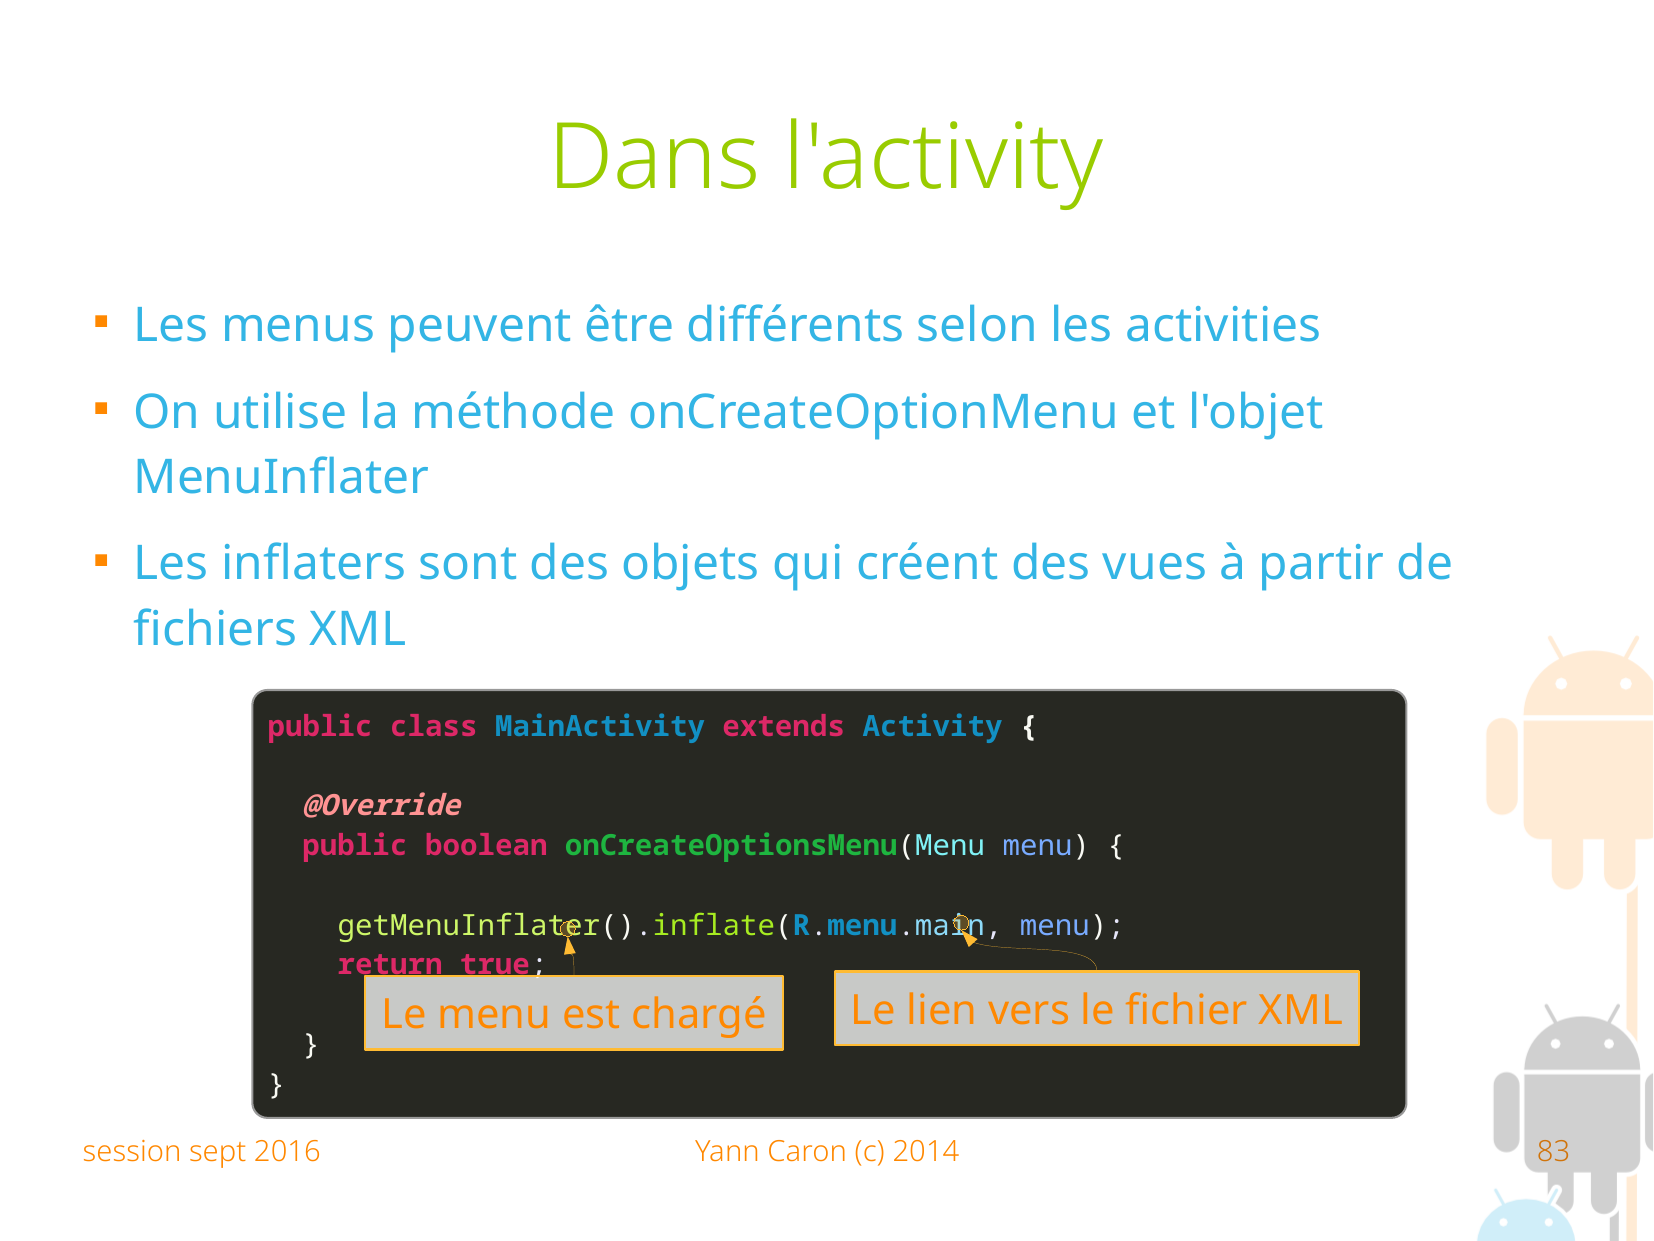

# Dans l'activity
Les menus peuvent être différents selon les activities
On utilise la méthode onCreateOptionMenu et l'objet MenuInflater
Les inflaters sont des objets qui créent des vues à partir de fichiers XML
public class MainActivity extends Activity {
 @Override
 public boolean onCreateOptionsMenu(Menu menu) {
 getMenuInflater().inflate(R.menu.main, menu);
 return true;
 }
}
Le lien vers le fichier XML
Le menu est chargé
session sept 2016
Yann Caron (c) 2014
83